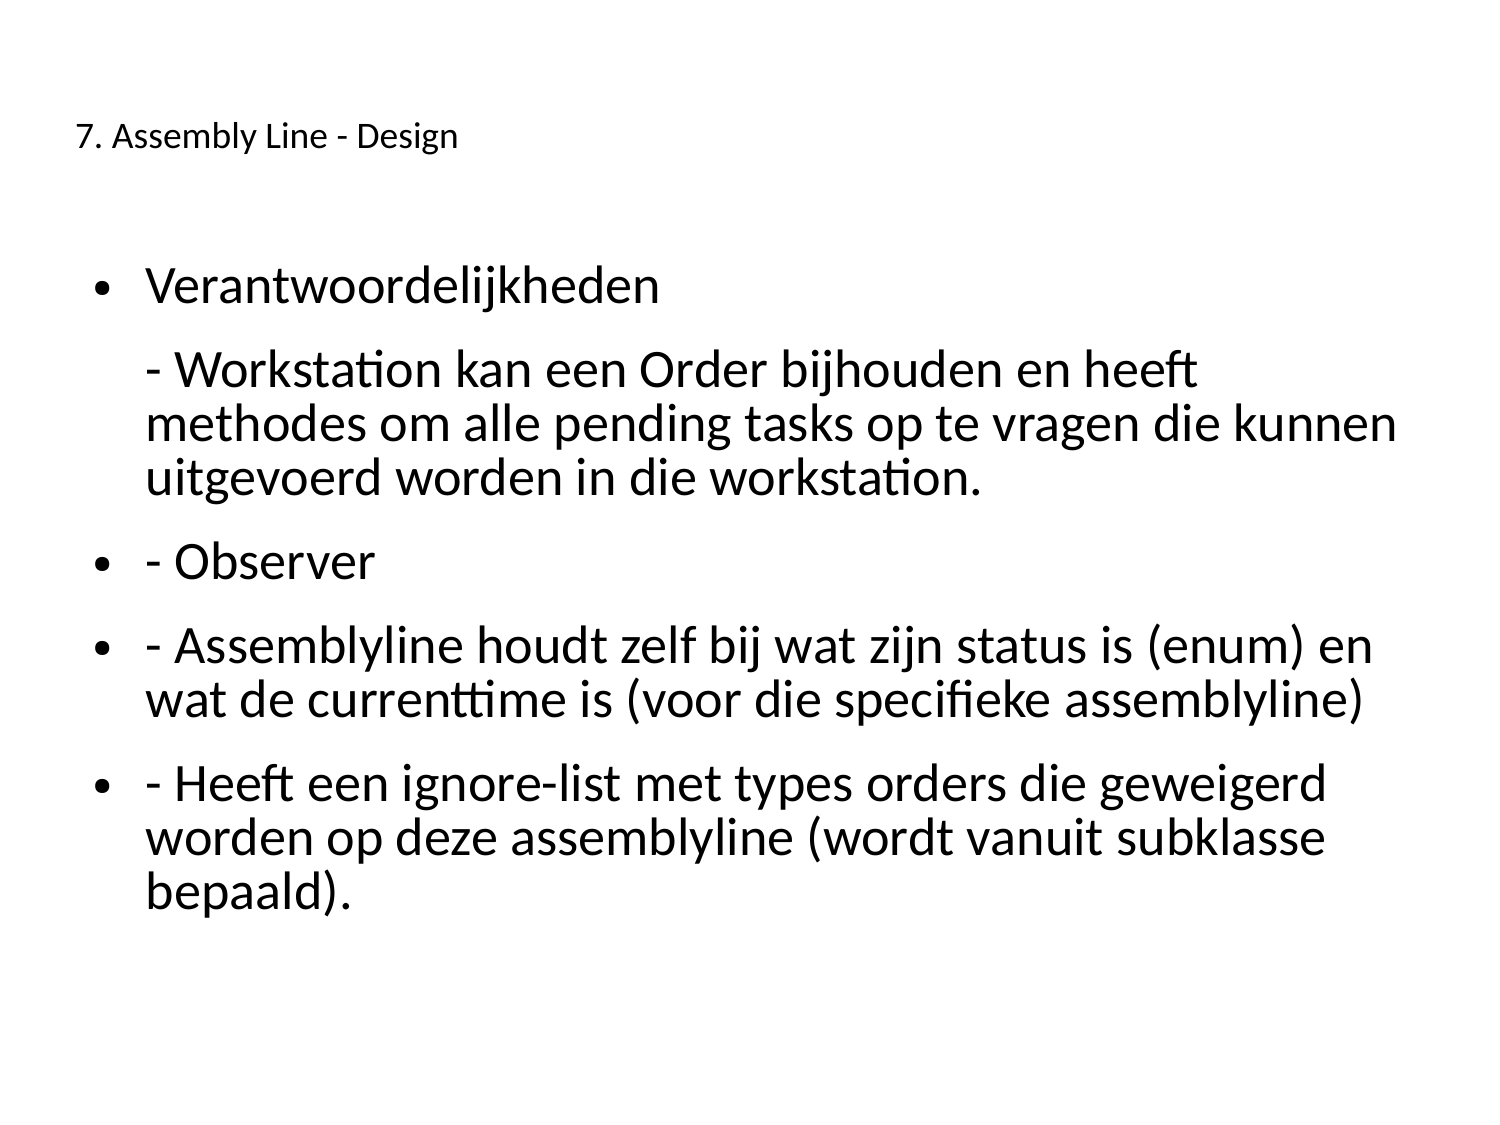

# 7. Assembly Line - Design
Verantwoordelijkheden
- Workstation kan een Order bijhouden en heeft methodes om alle pending tasks op te vragen die kunnen uitgevoerd worden in die workstation.
- Observer
- Assemblyline houdt zelf bij wat zijn status is (enum) en wat de currenttime is (voor die specifieke assemblyline)
- Heeft een ignore-list met types orders die geweigerd worden op deze assemblyline (wordt vanuit subklasse bepaald).